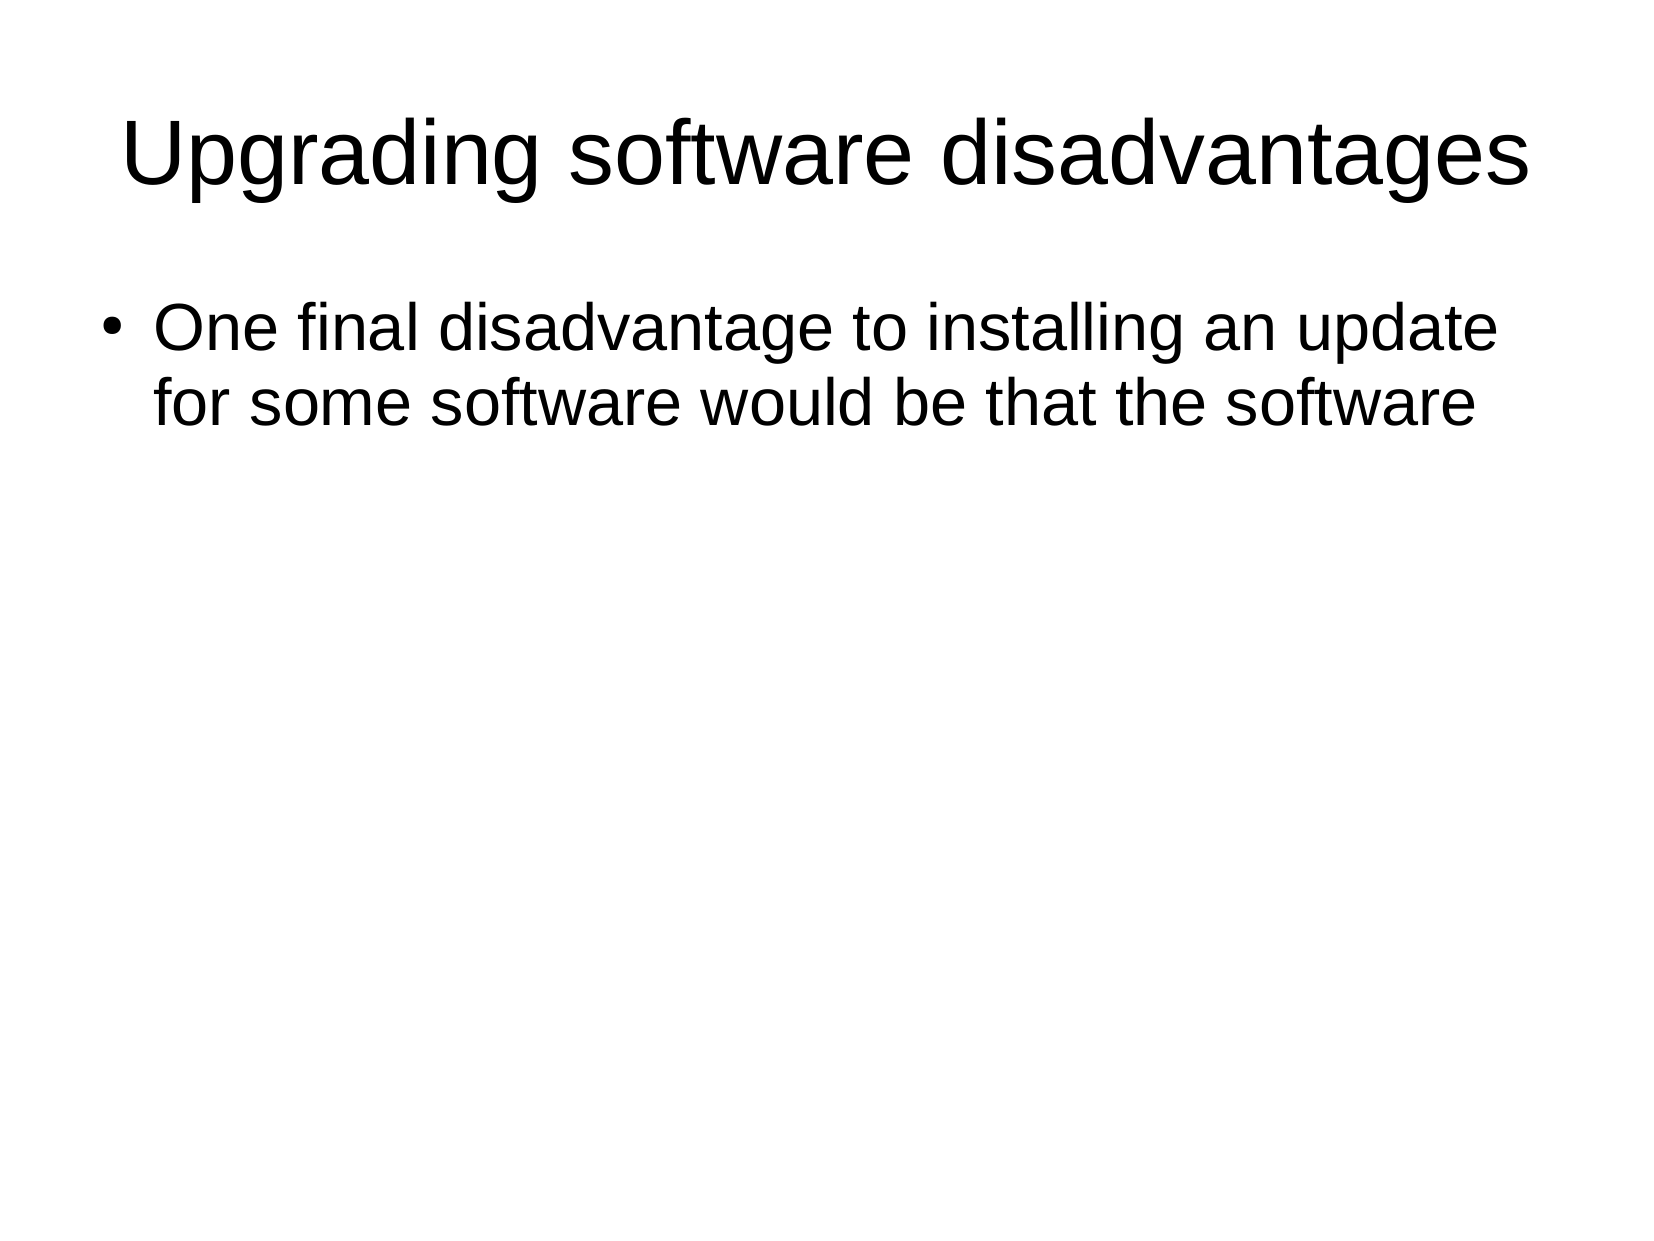

# Upgrading software disadvantages
One final disadvantage to installing an update for some software would be that the software